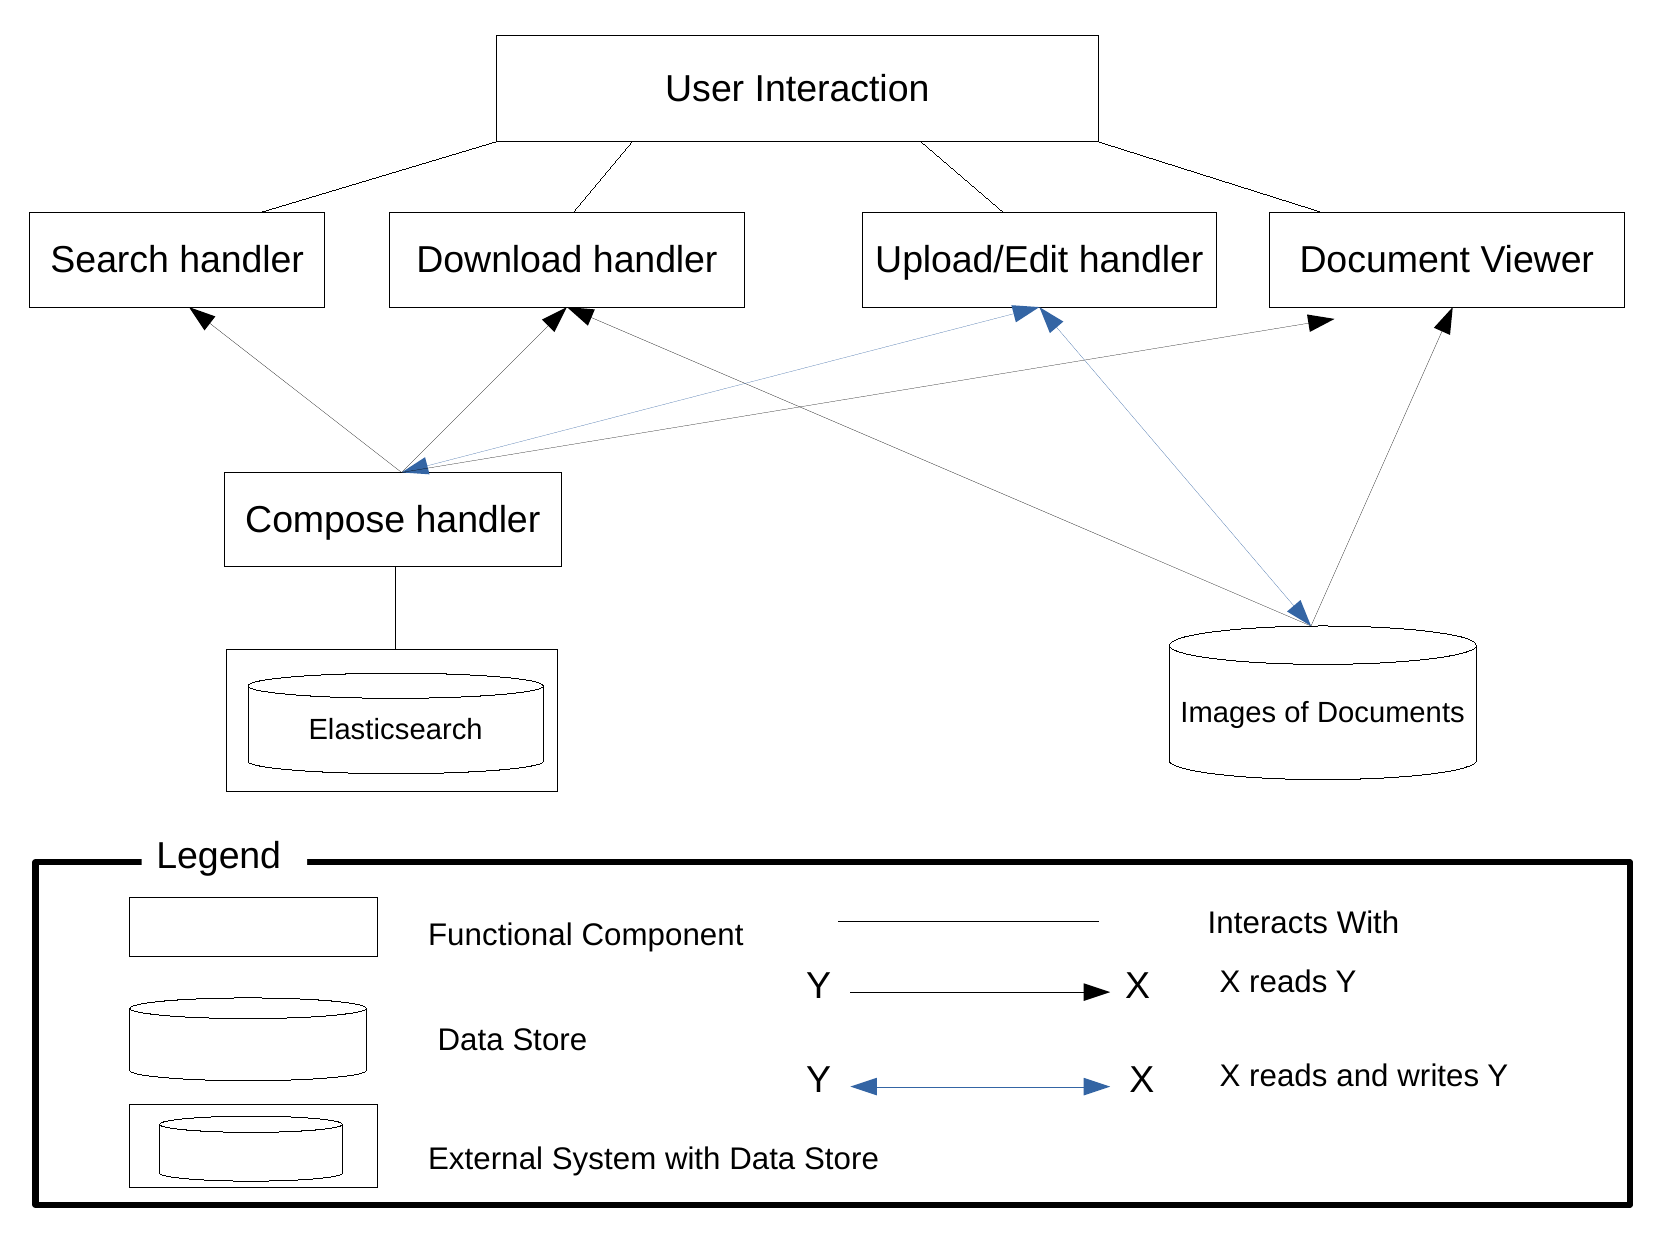

User Interaction
Search handler
Download handler
Upload/Edit handler
Document Viewer
Compose handler
Images of Documents
Elasticsearch
Legend
Interacts With
Functional Component
Y
X
X reads Y
Data Store
Y
X
X reads and writes Y
External System with Data Store